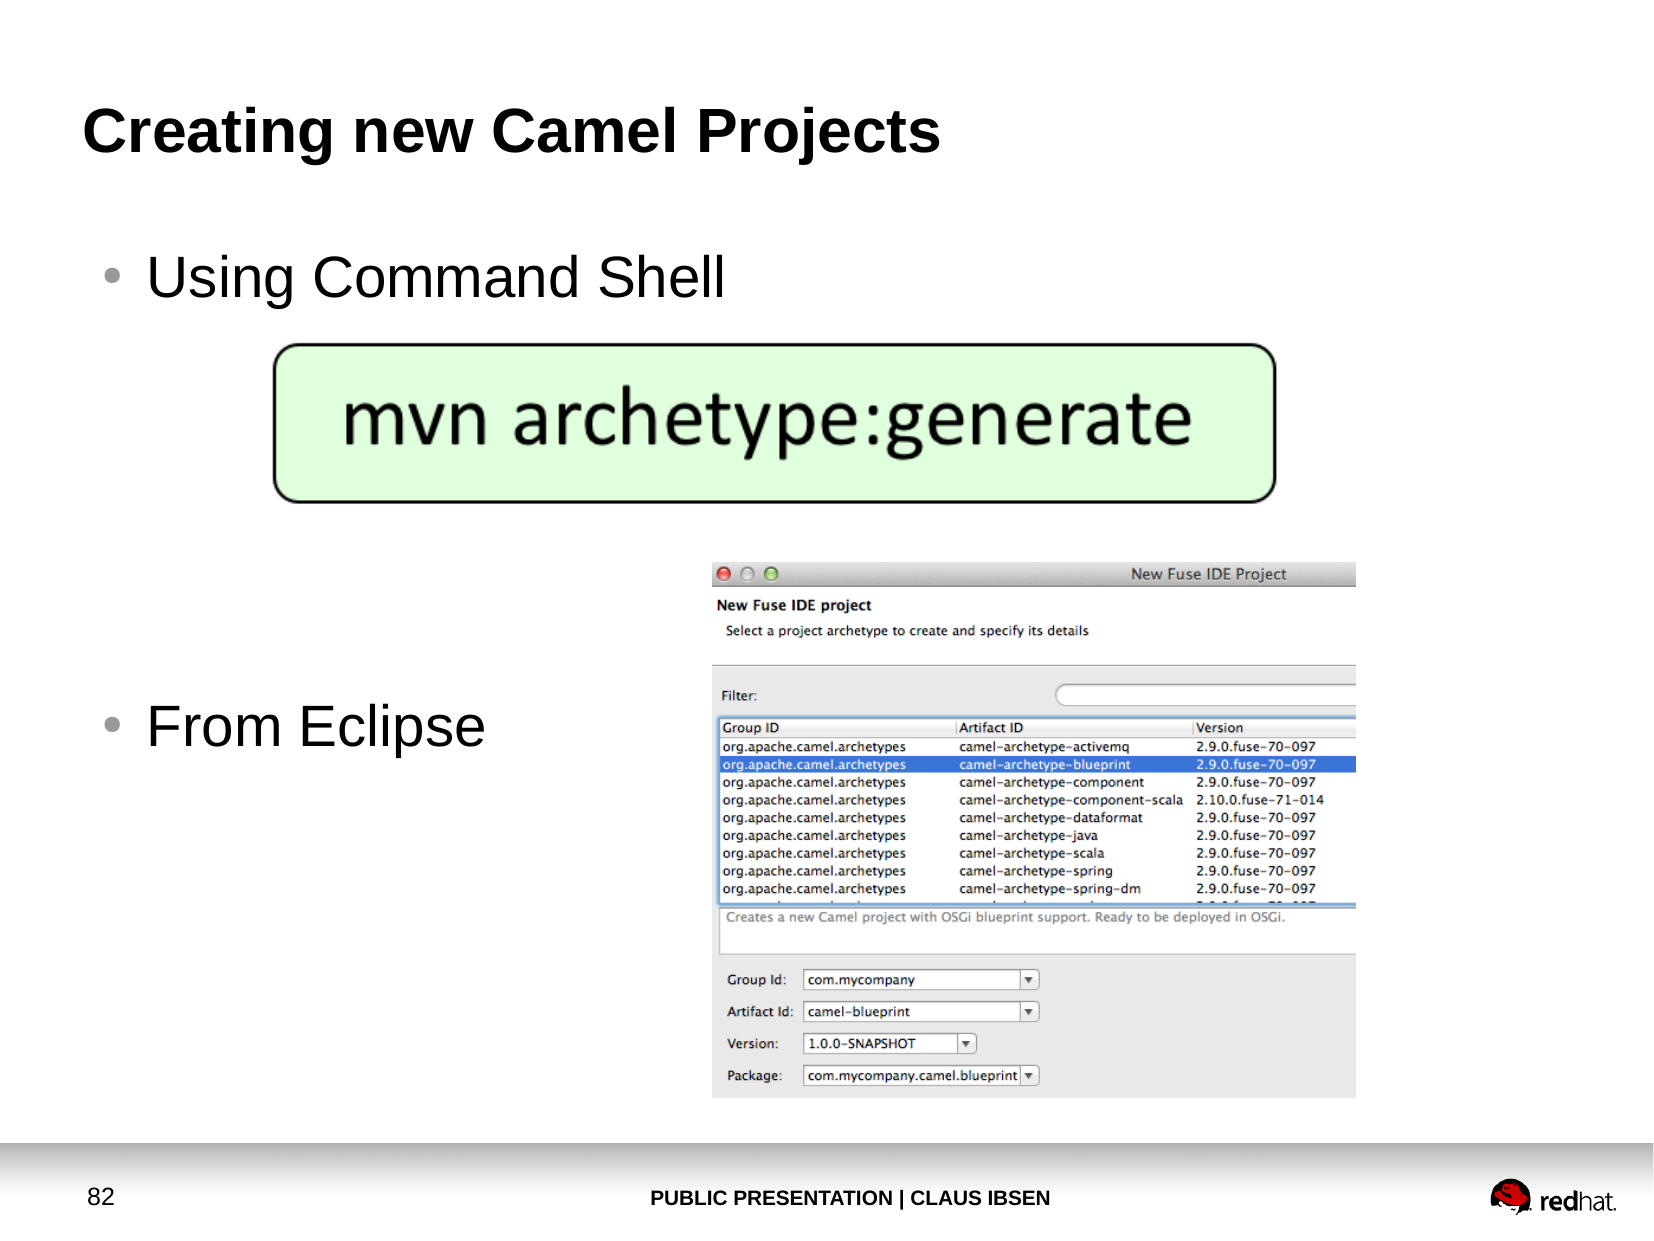

# Creating new Camel Projects
Using Command Shell
From Eclipse